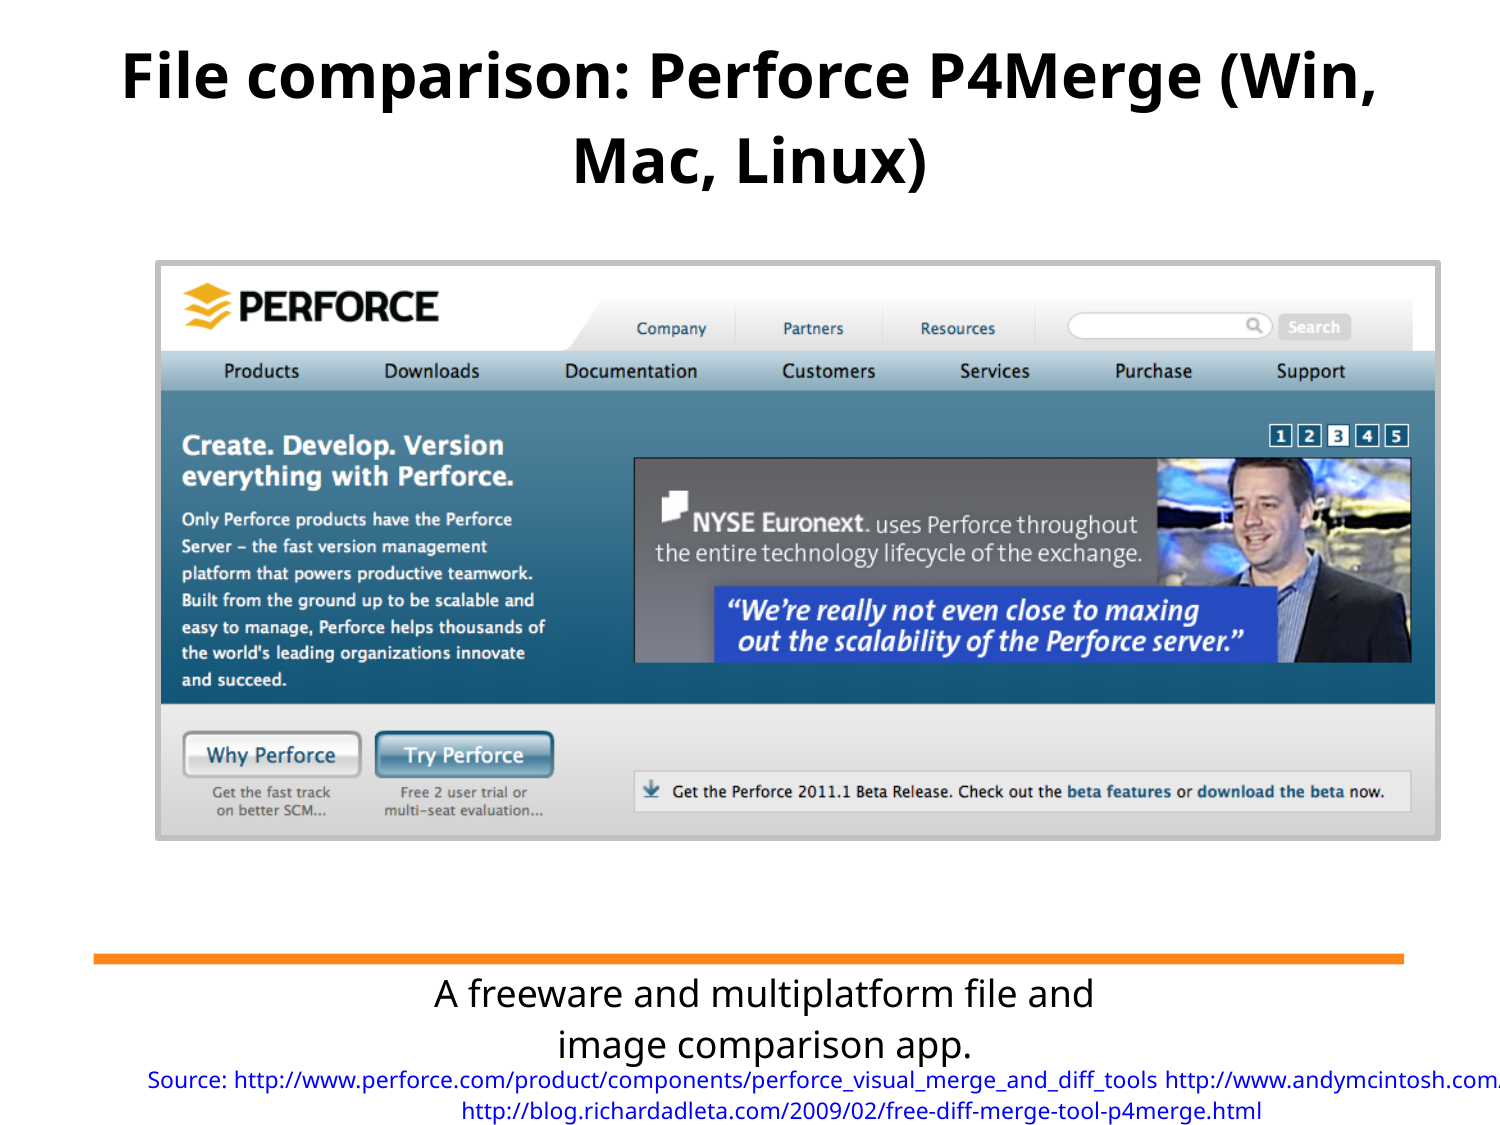

# File comparison: Perforce P4Merge (Win, Mac, Linux)
A freeware and multiplatform file and image comparison app.
Source: http://www.perforce.com/product/components/perforce_visual_merge_and_diff_tools http://www.andymcintosh.com/?p=33
 http://blog.richardadleta.com/2009/02/free-diff-merge-tool-p4merge.html